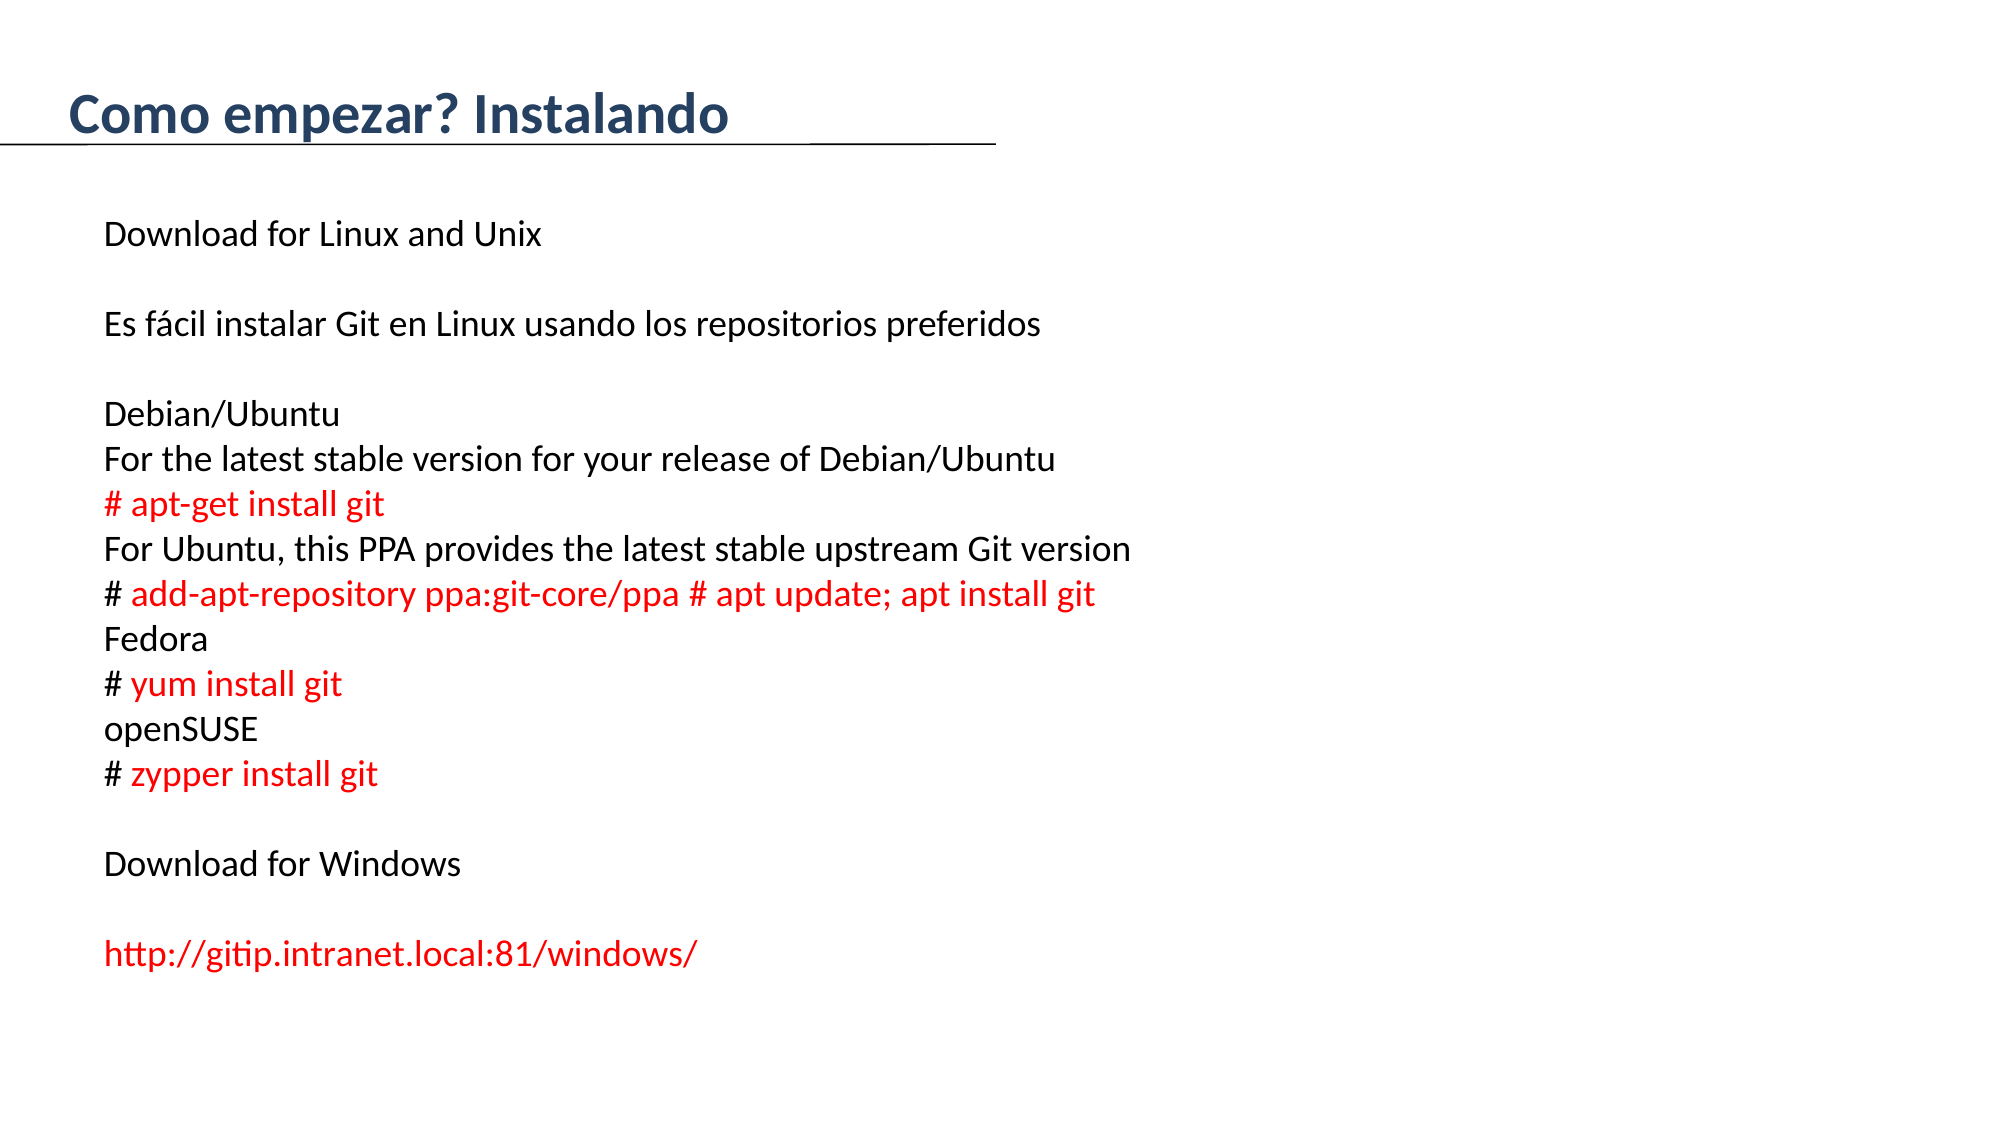

Como empezar? Instalando
Download for Linux and Unix
Es fácil instalar Git en Linux usando los repositorios preferidos
Debian/Ubuntu
For the latest stable version for your release of Debian/Ubuntu
# apt-get install git
For Ubuntu, this PPA provides the latest stable upstream Git version
# add-apt-repository ppa:git-core/ppa # apt update; apt install git
Fedora
# yum install git openSUSE
# zypper install git
Download for Windows
http://gitip.intranet.local:81/windows/